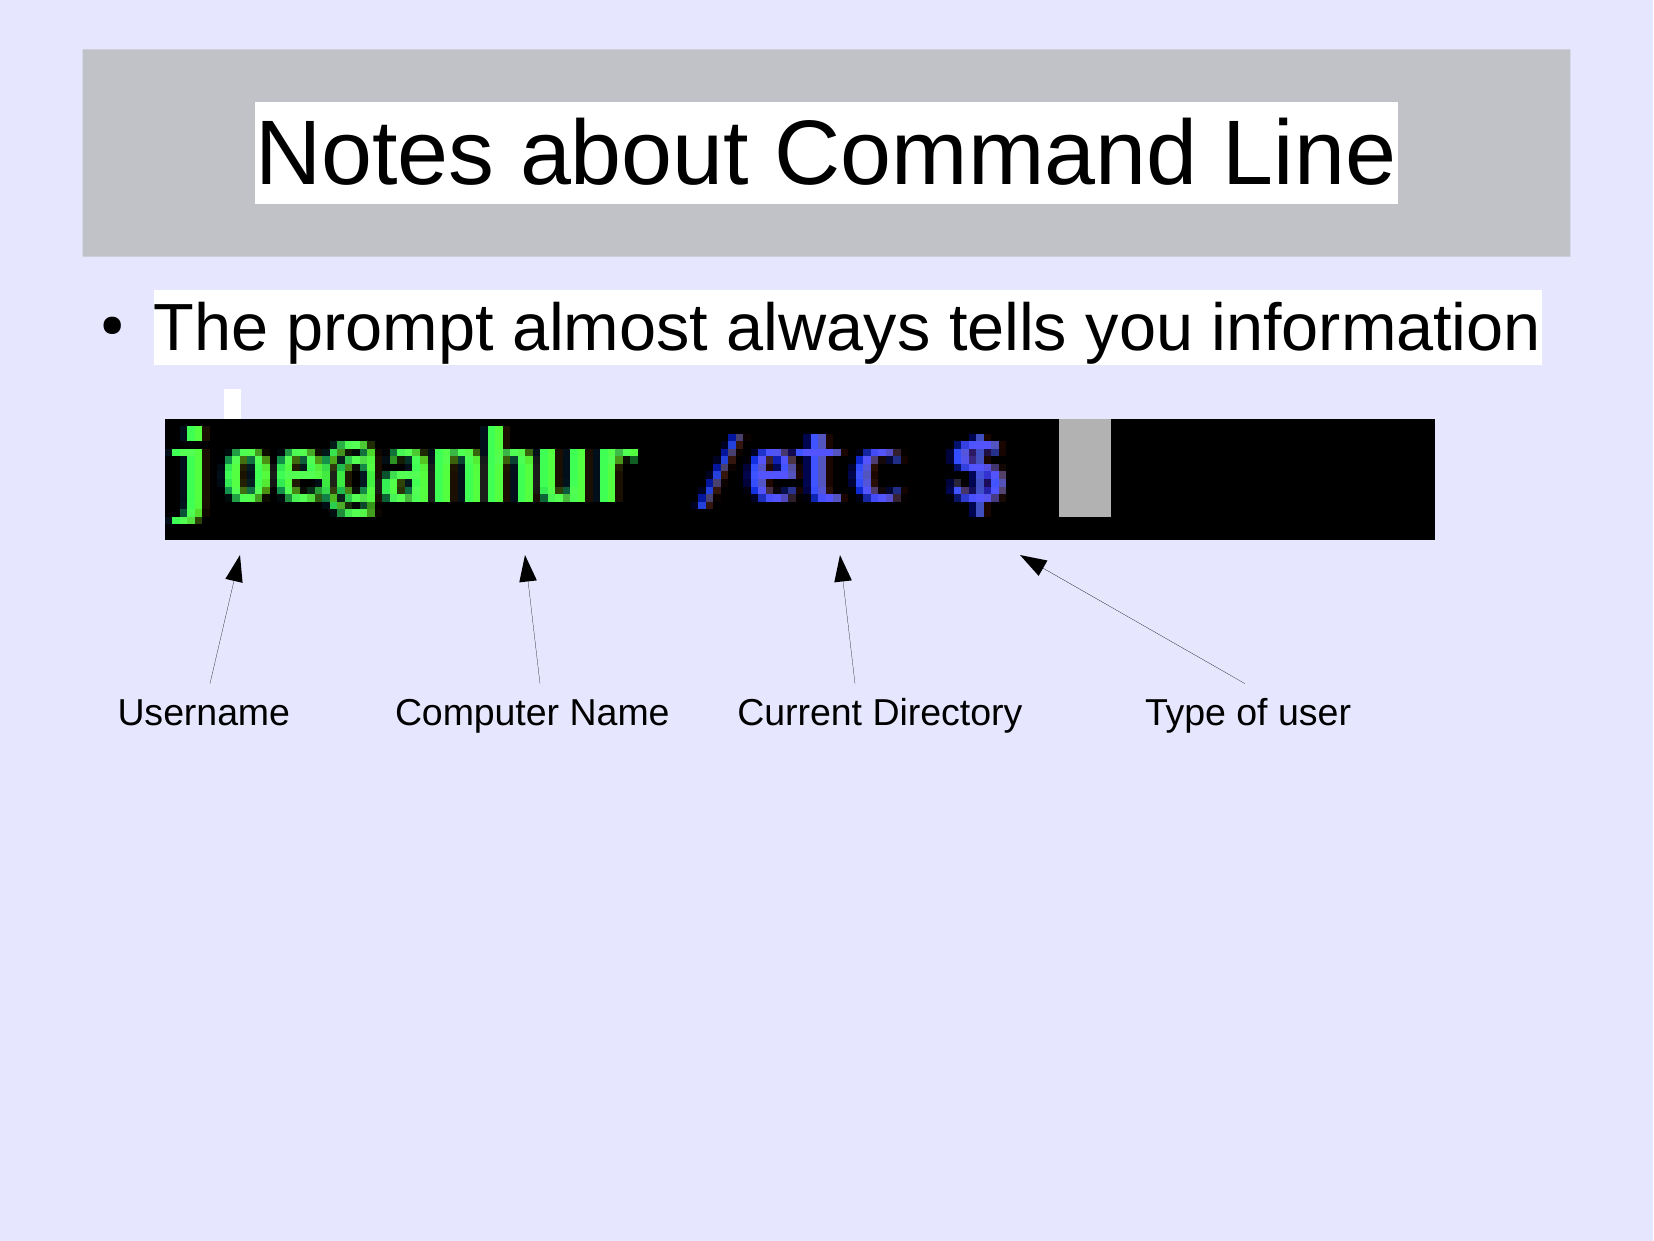

# Notes about Command Line
The prompt almost always tells you information
Username
Computer Name
Current Directory
Type of user